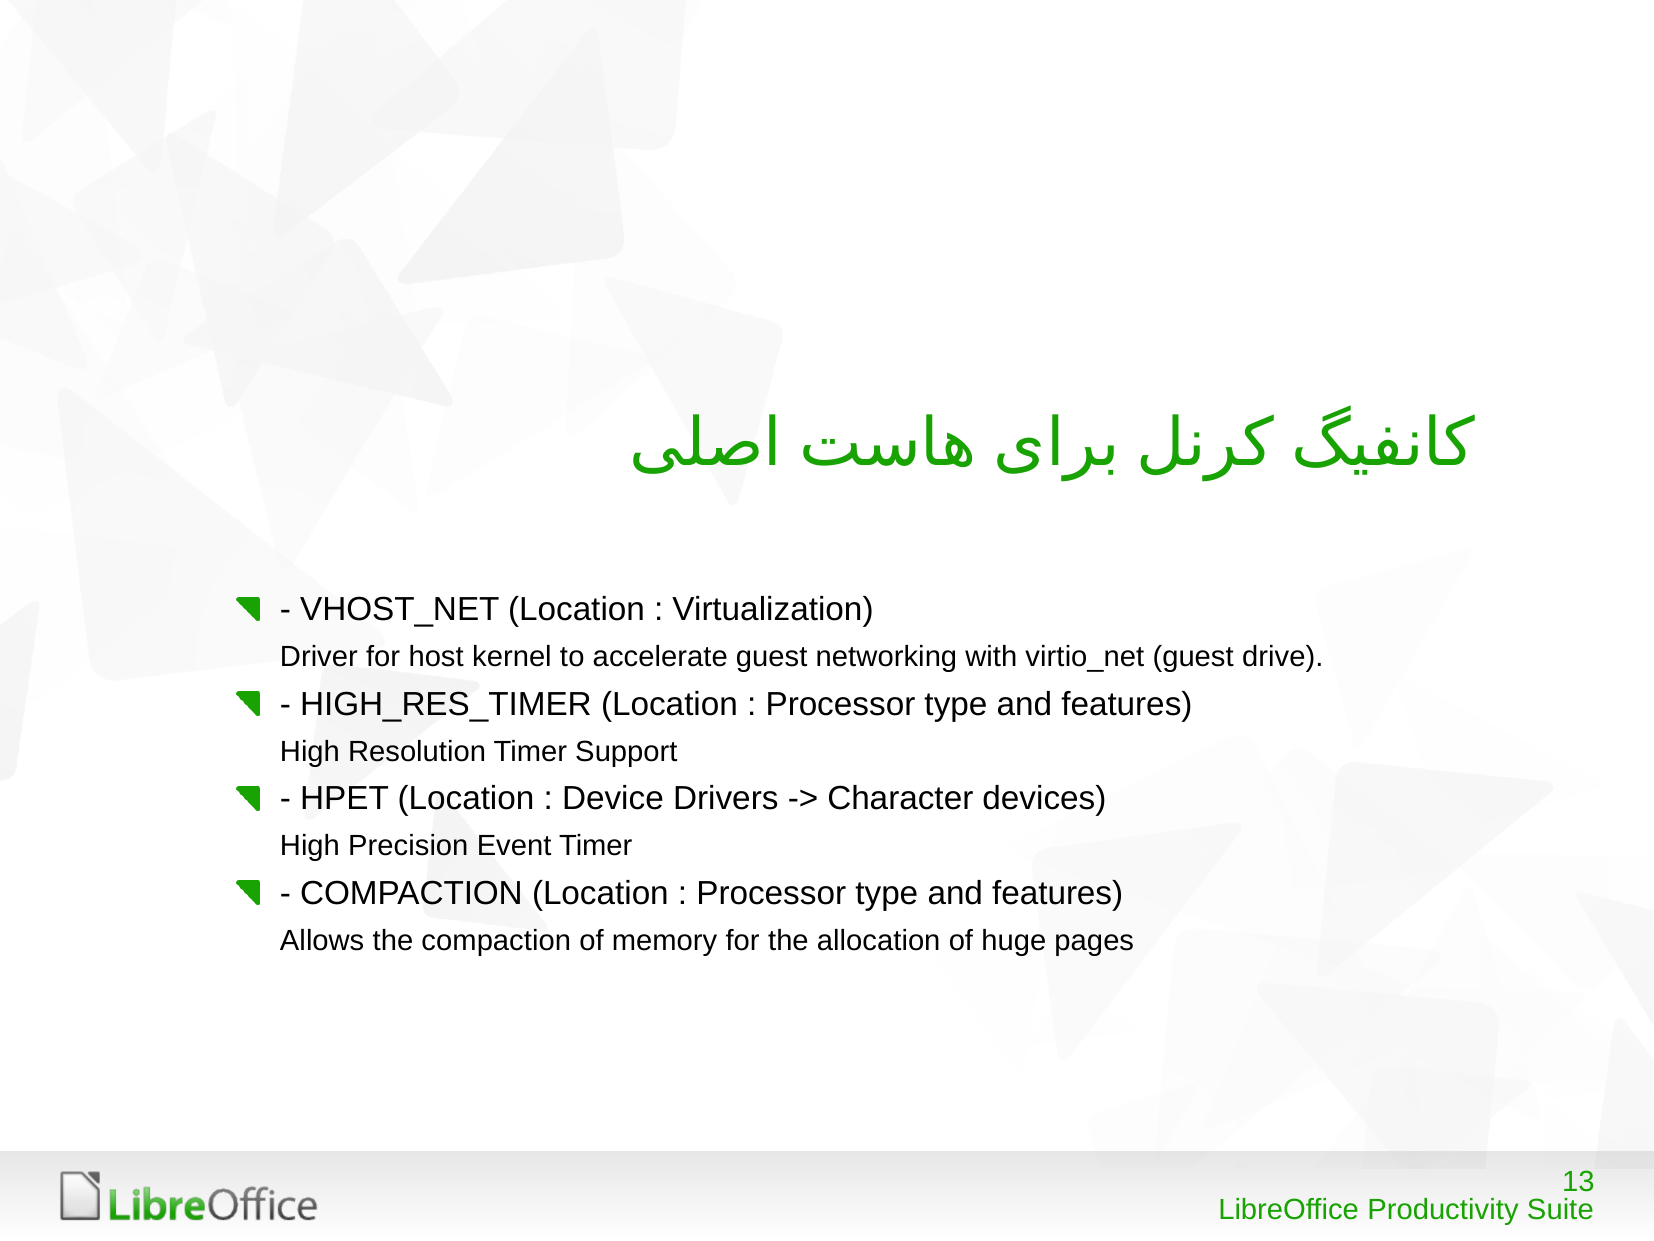

# کانفیگ کرنل برای هاست اصلی
- VHOST_NET (Location : Virtualization)
Driver for host kernel to accelerate guest networking with virtio_net (guest drive).
- HIGH_RES_TIMER (Location : Processor type and features)
High Resolution Timer Support
- HPET (Location : Device Drivers -> Character devices)
High Precision Event Timer
- COMPACTION (Location : Processor type and features)
Allows the compaction of memory for the allocation of huge pages
13
LibreOffice Productivity Suite